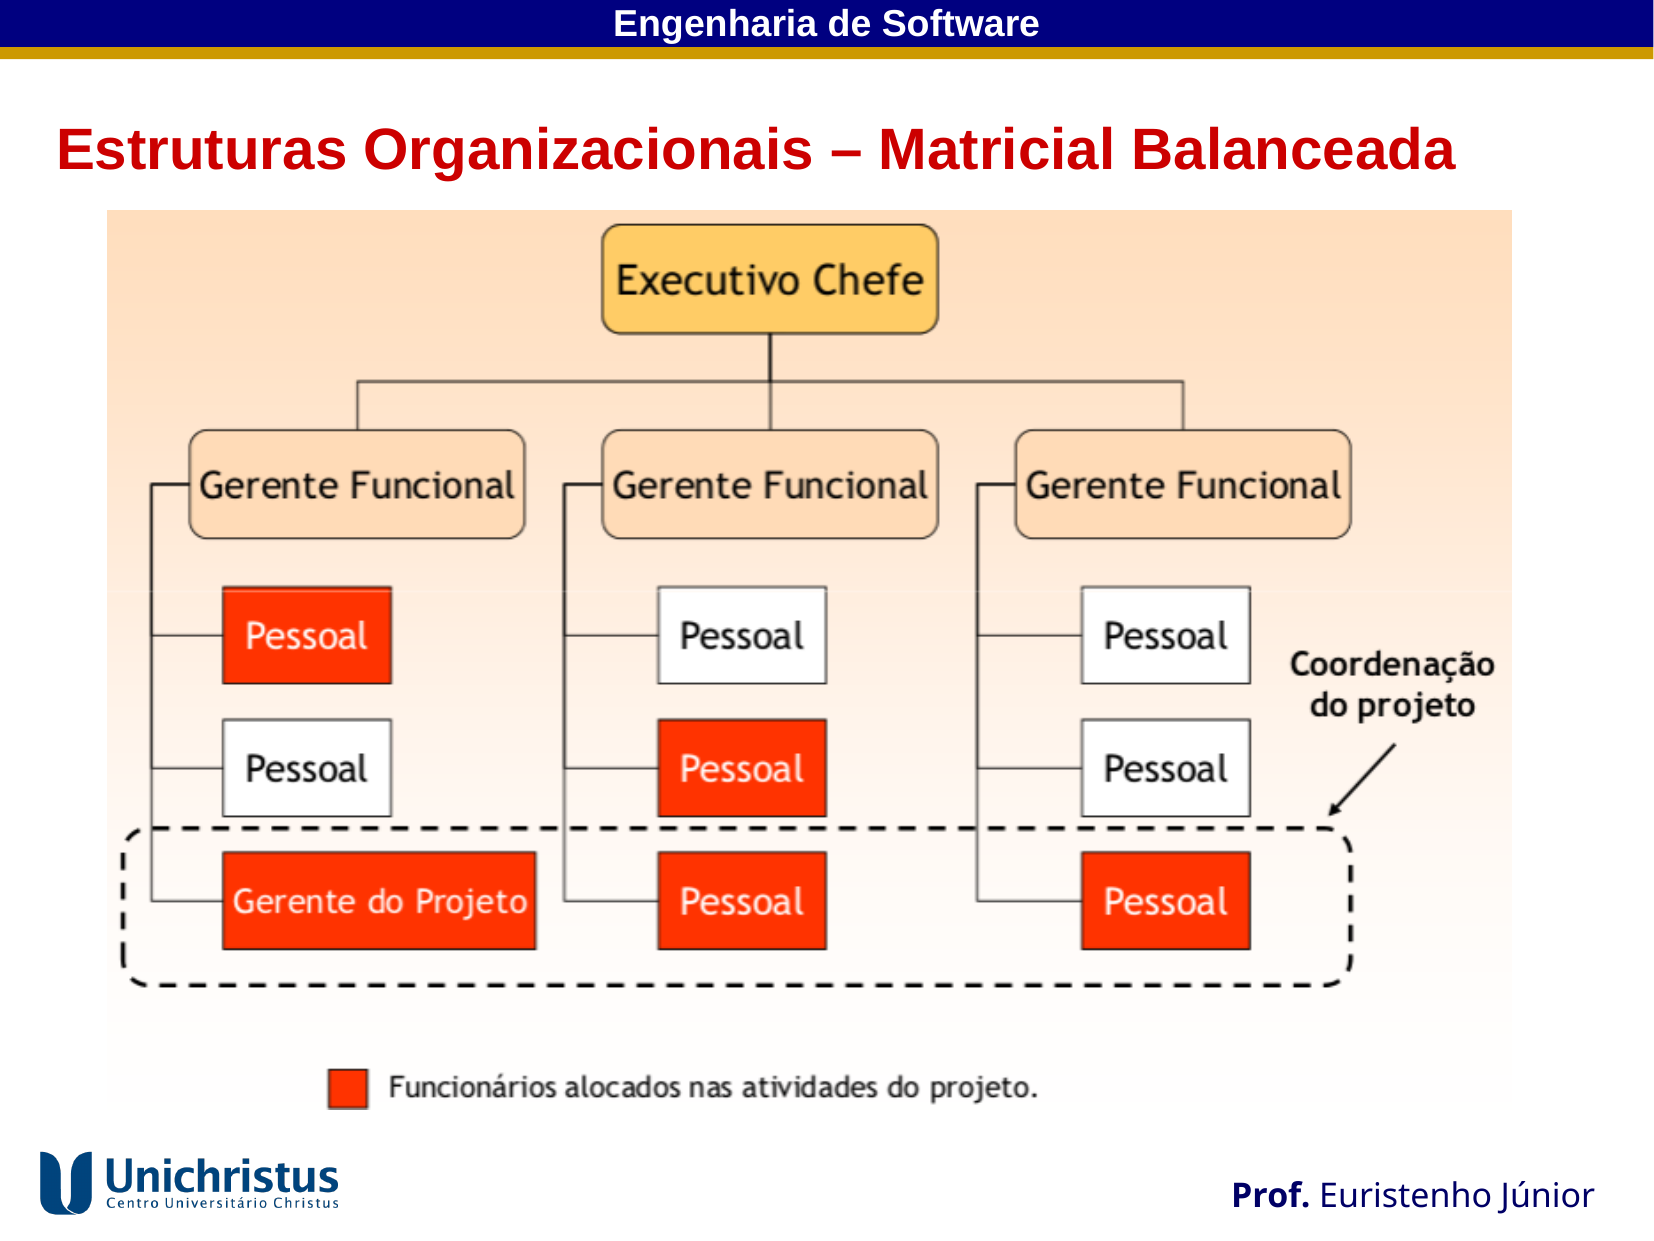

Engenharia de Software
Estruturas Organizacionais – Matricial Balanceada
Prof. Euristenho Júnior